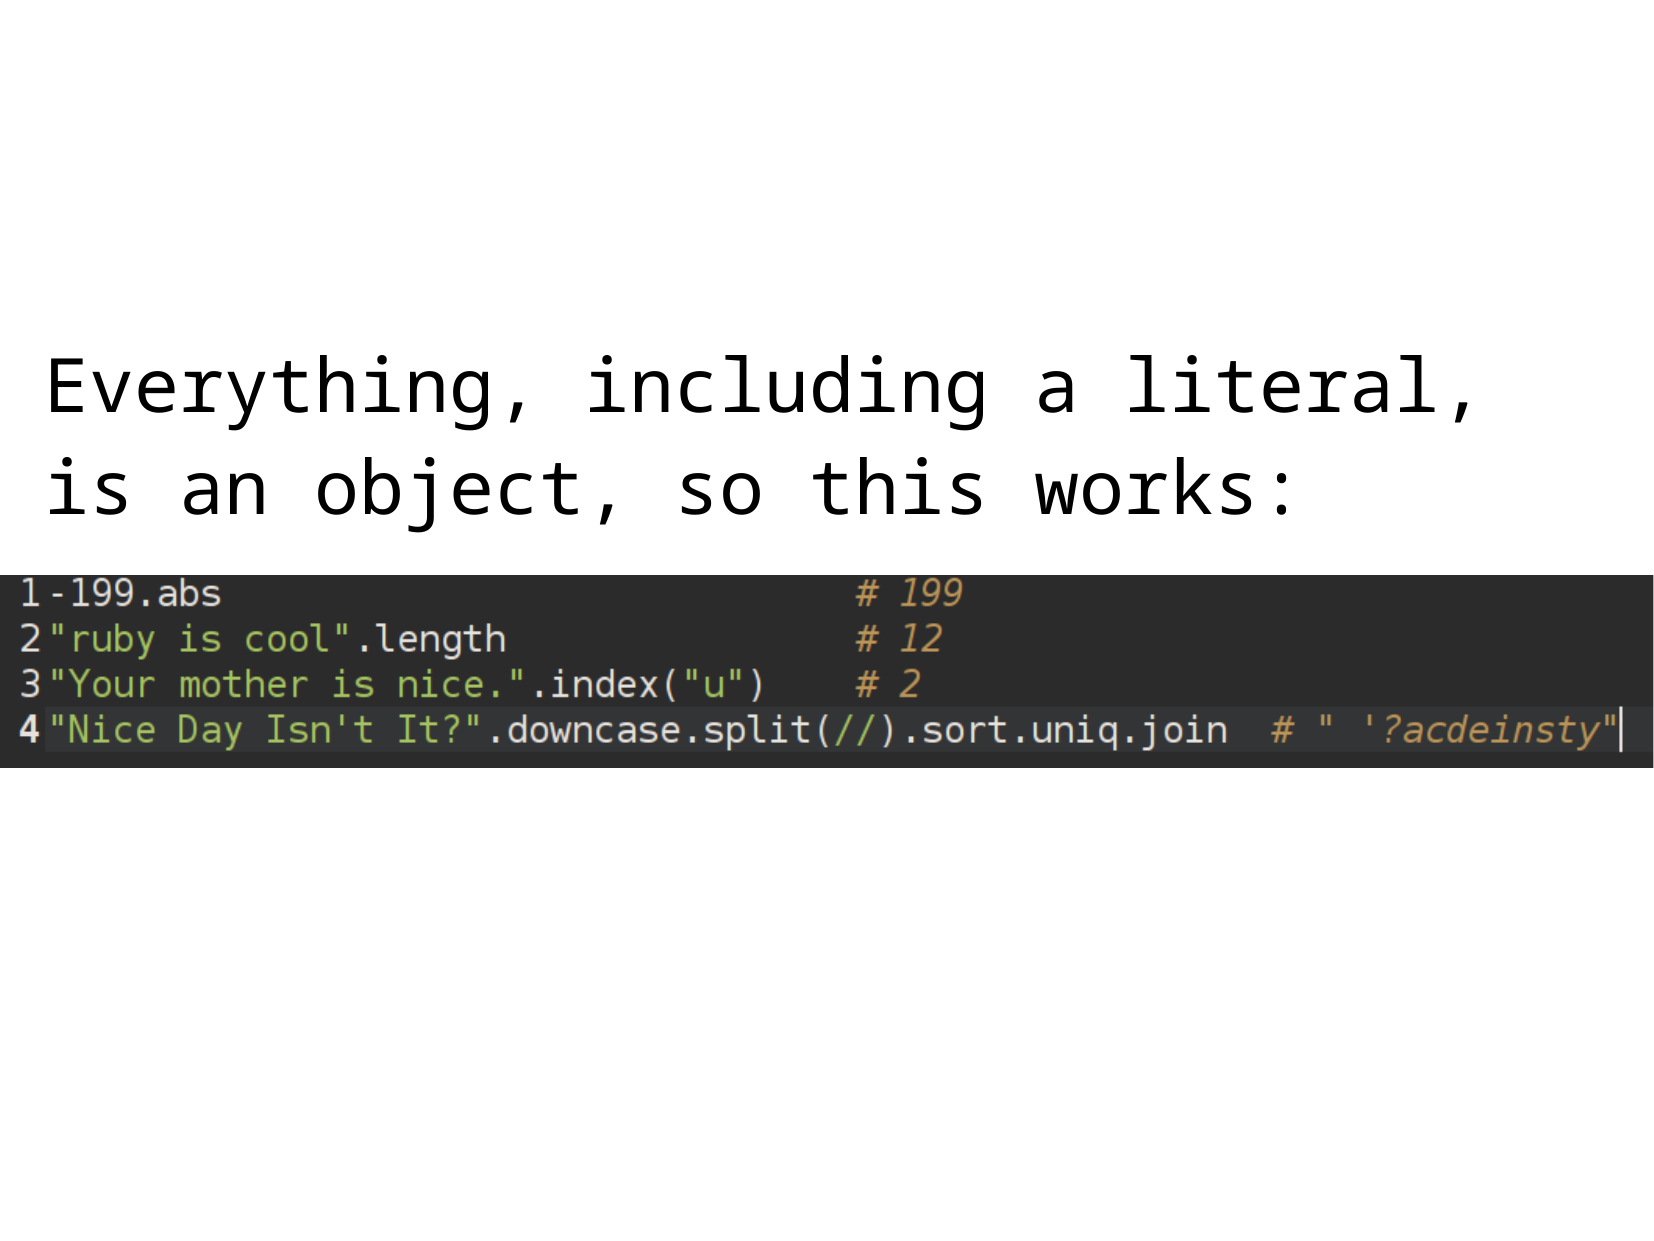

Everything, including a literal, is an object, so this works: